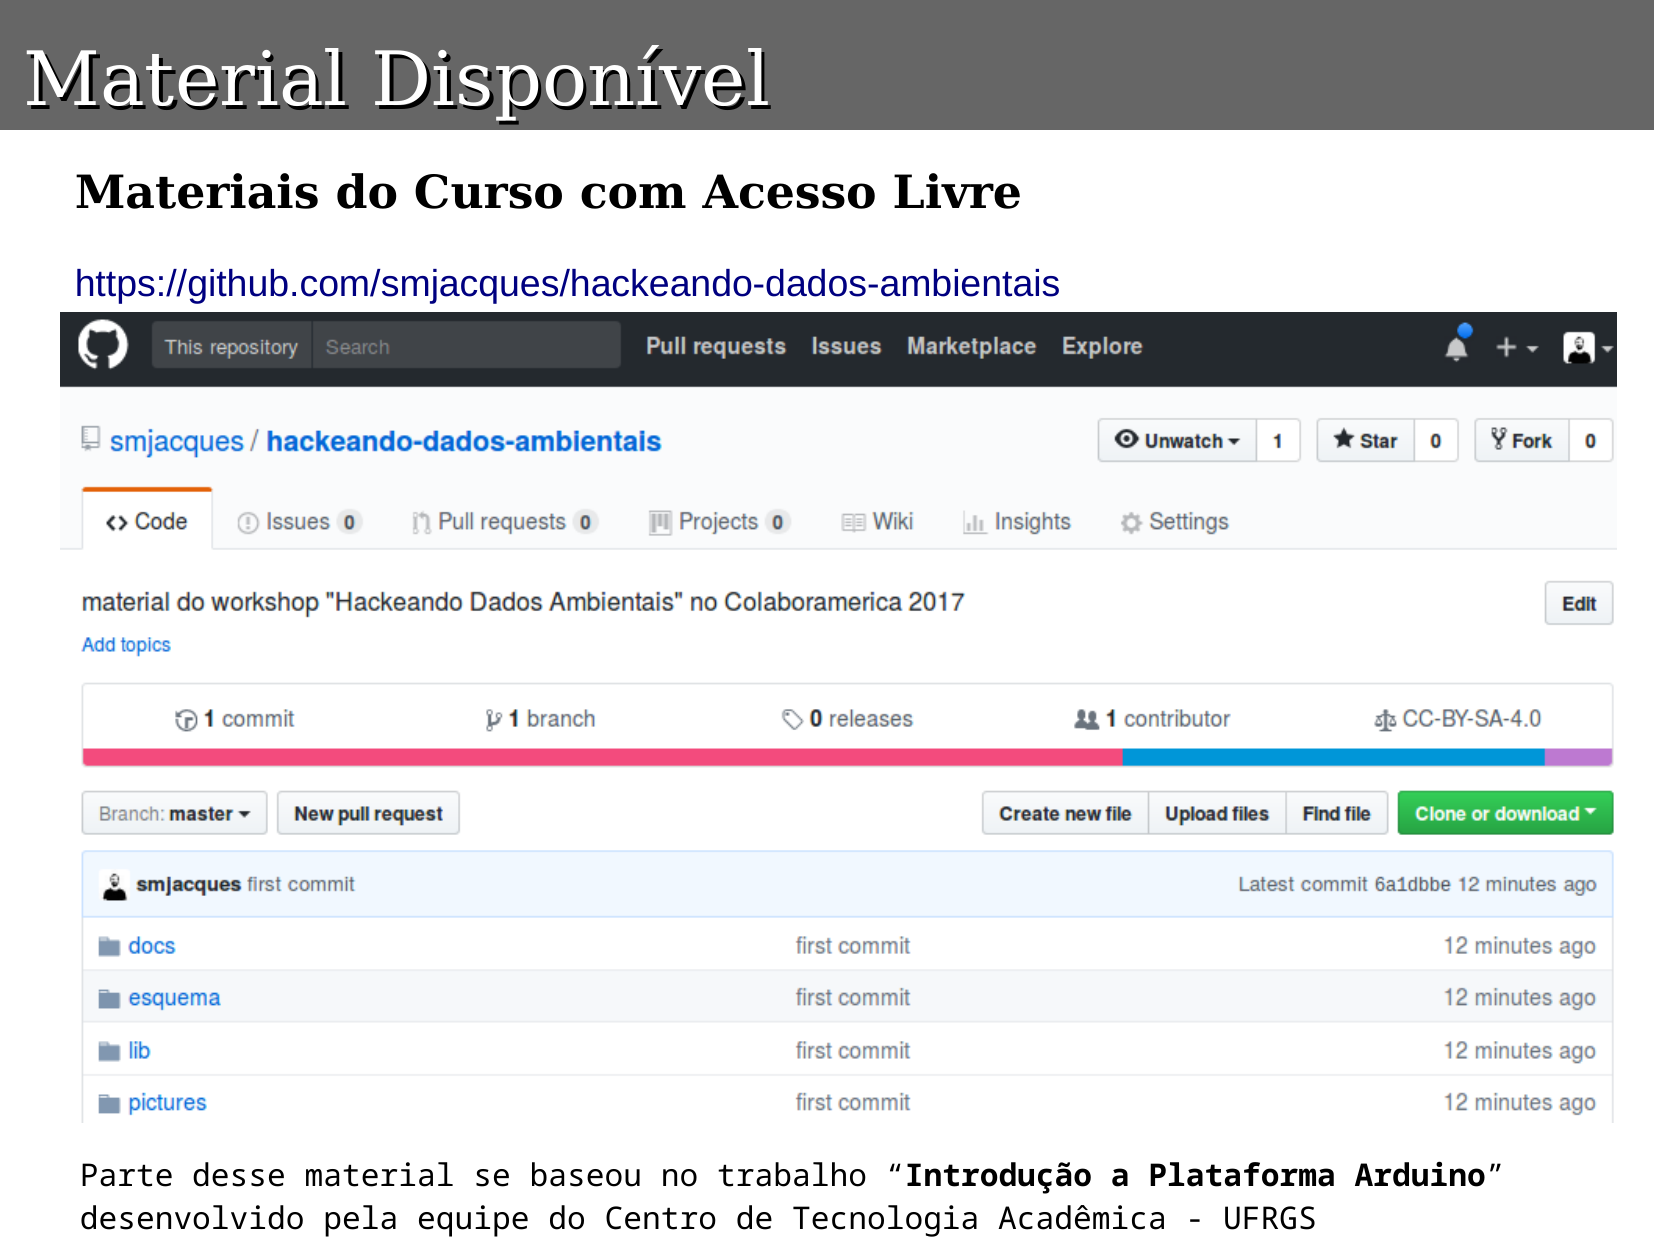

# Material Disponível
Materiais do Curso com Acesso Livre
https://github.com/smjacques/hackeando-dados-ambientais
Parte desse material se baseou no trabalho “Introdução a Plataforma Arduino” desenvolvido pela equipe do Centro de Tecnologia Acadêmica - UFRGS